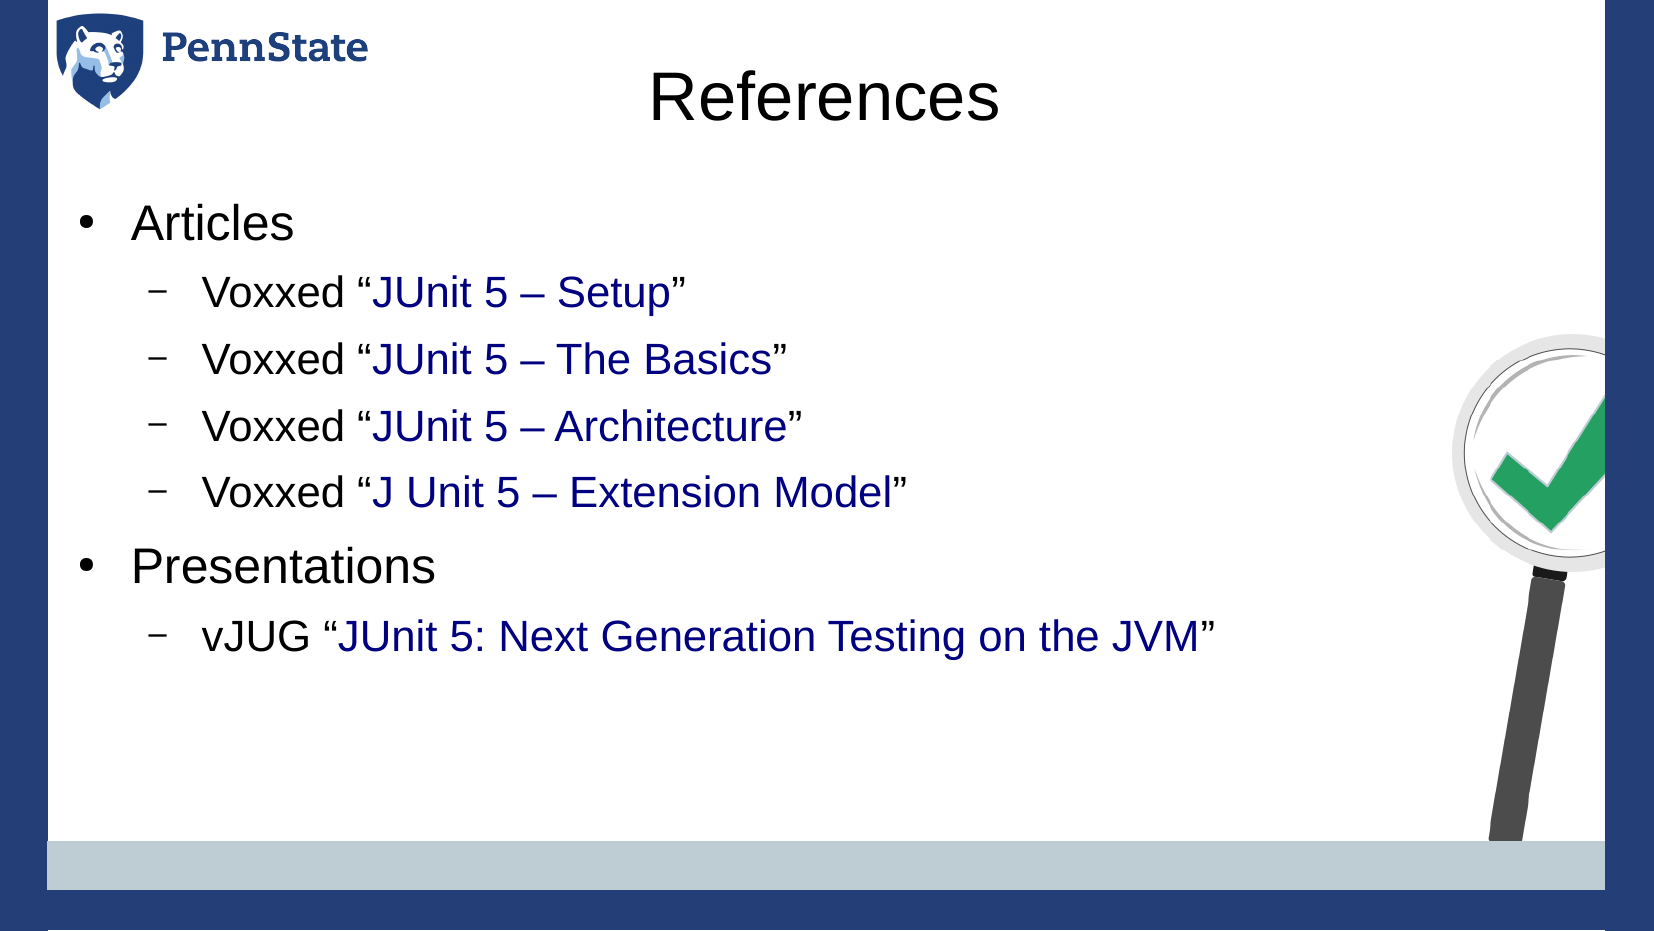

# References
Articles
Voxxed “JUnit 5 – Setup”
Voxxed “JUnit 5 – The Basics”
Voxxed “JUnit 5 – Architecture”
Voxxed “J Unit 5 – Extension Model”
Presentations
vJUG “JUnit 5: Next Generation Testing on the JVM”